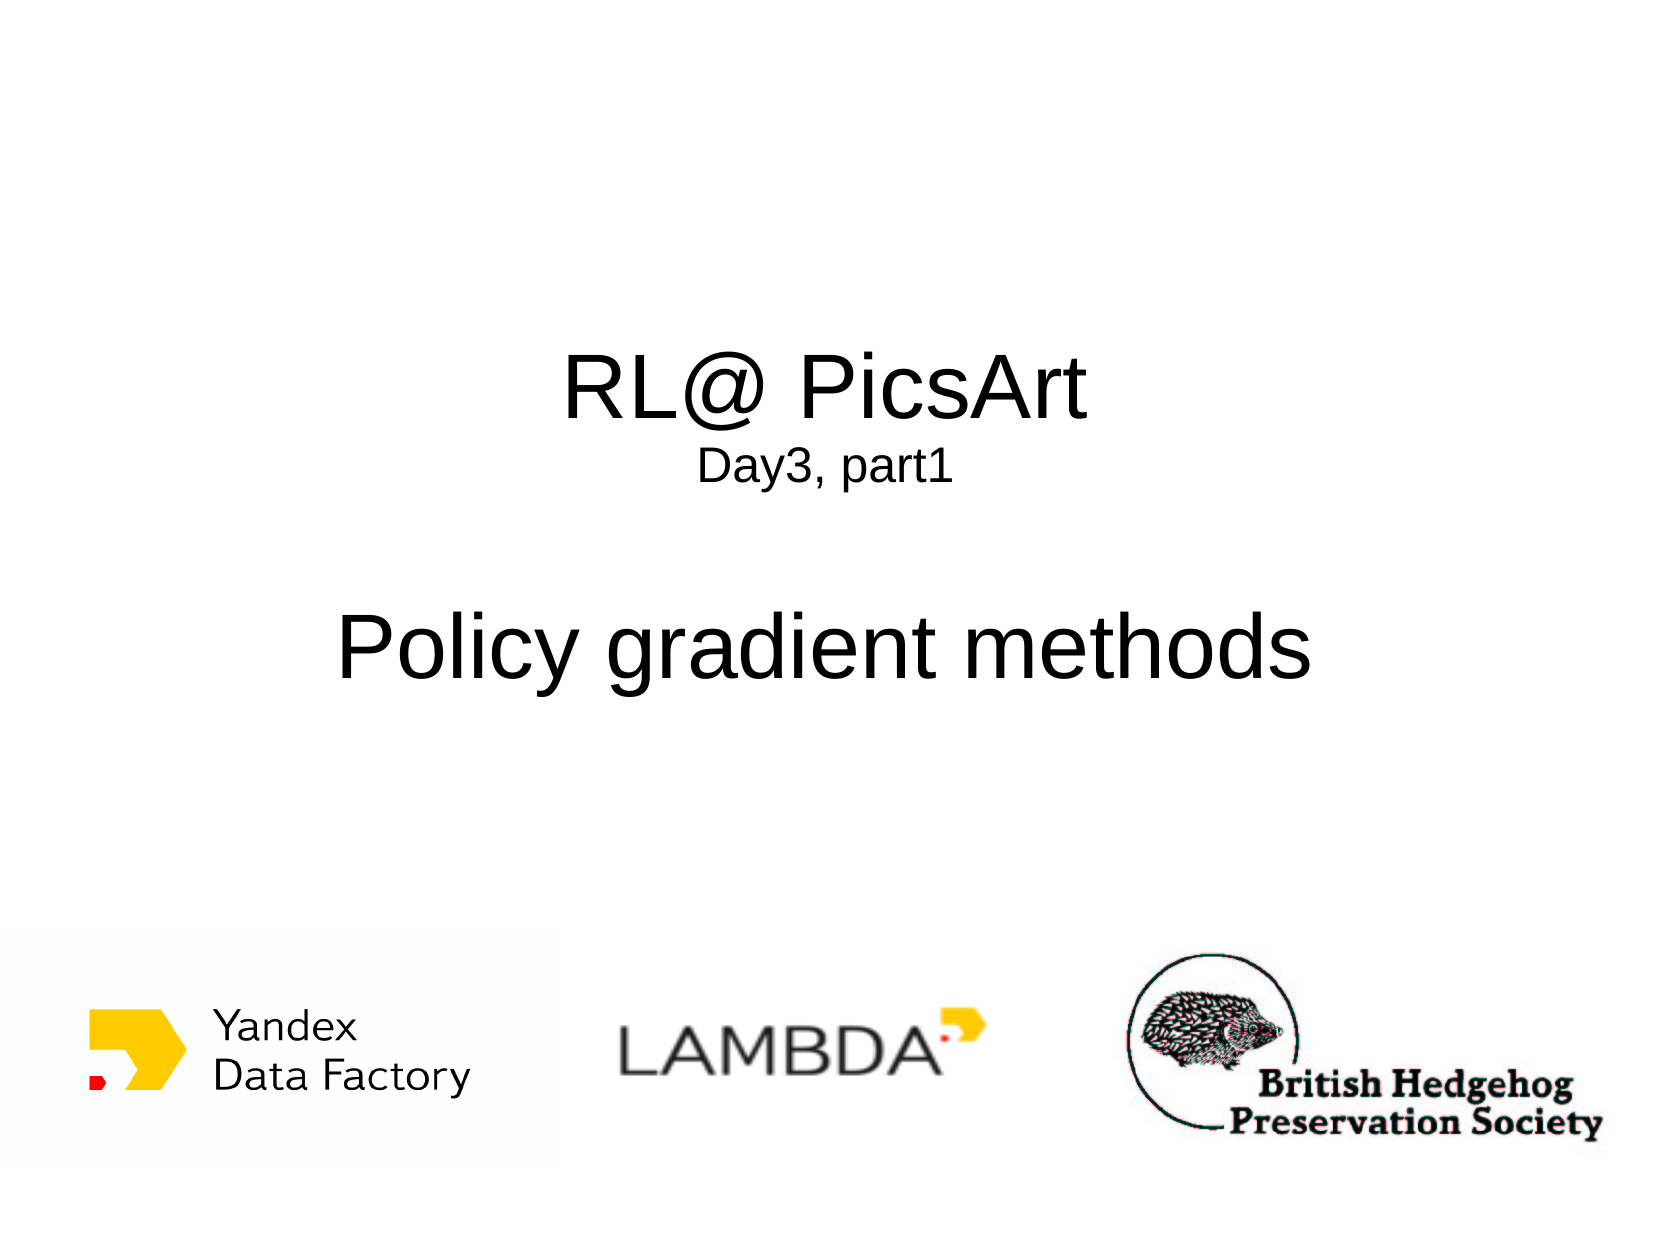

RL@ PicsArt
Day3, part1
Policy gradient methods
1